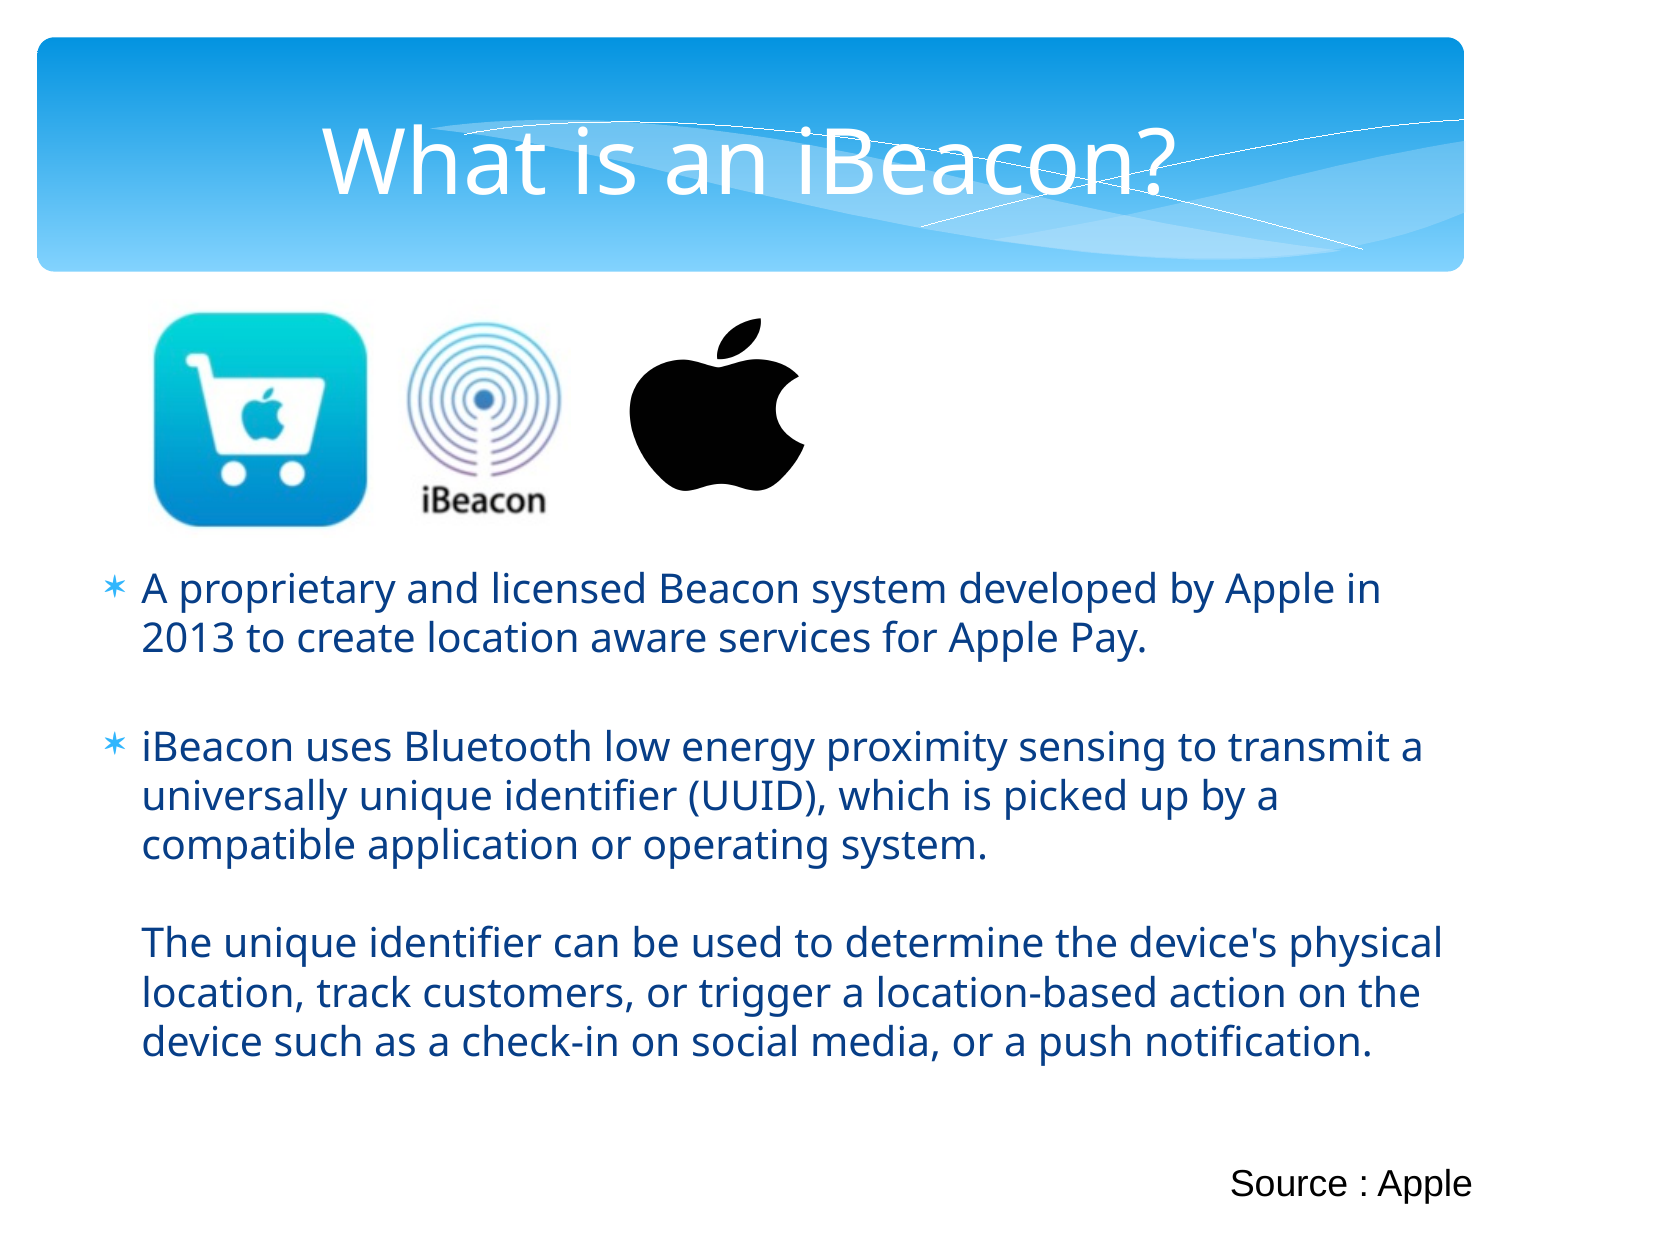

# What is an iBeacon?
A proprietary and licensed Beacon system developed by Apple in 2013 to create location aware services for Apple Pay.
iBeacon uses Bluetooth low energy proximity sensing to transmit a universally unique identifier (UUID), which is picked up by a compatible application or operating system.
The unique identifier can be used to determine the device's physical location, track customers, or trigger a location-based action on the device such as a check-in on social media, or a push notification.
Source : Apple